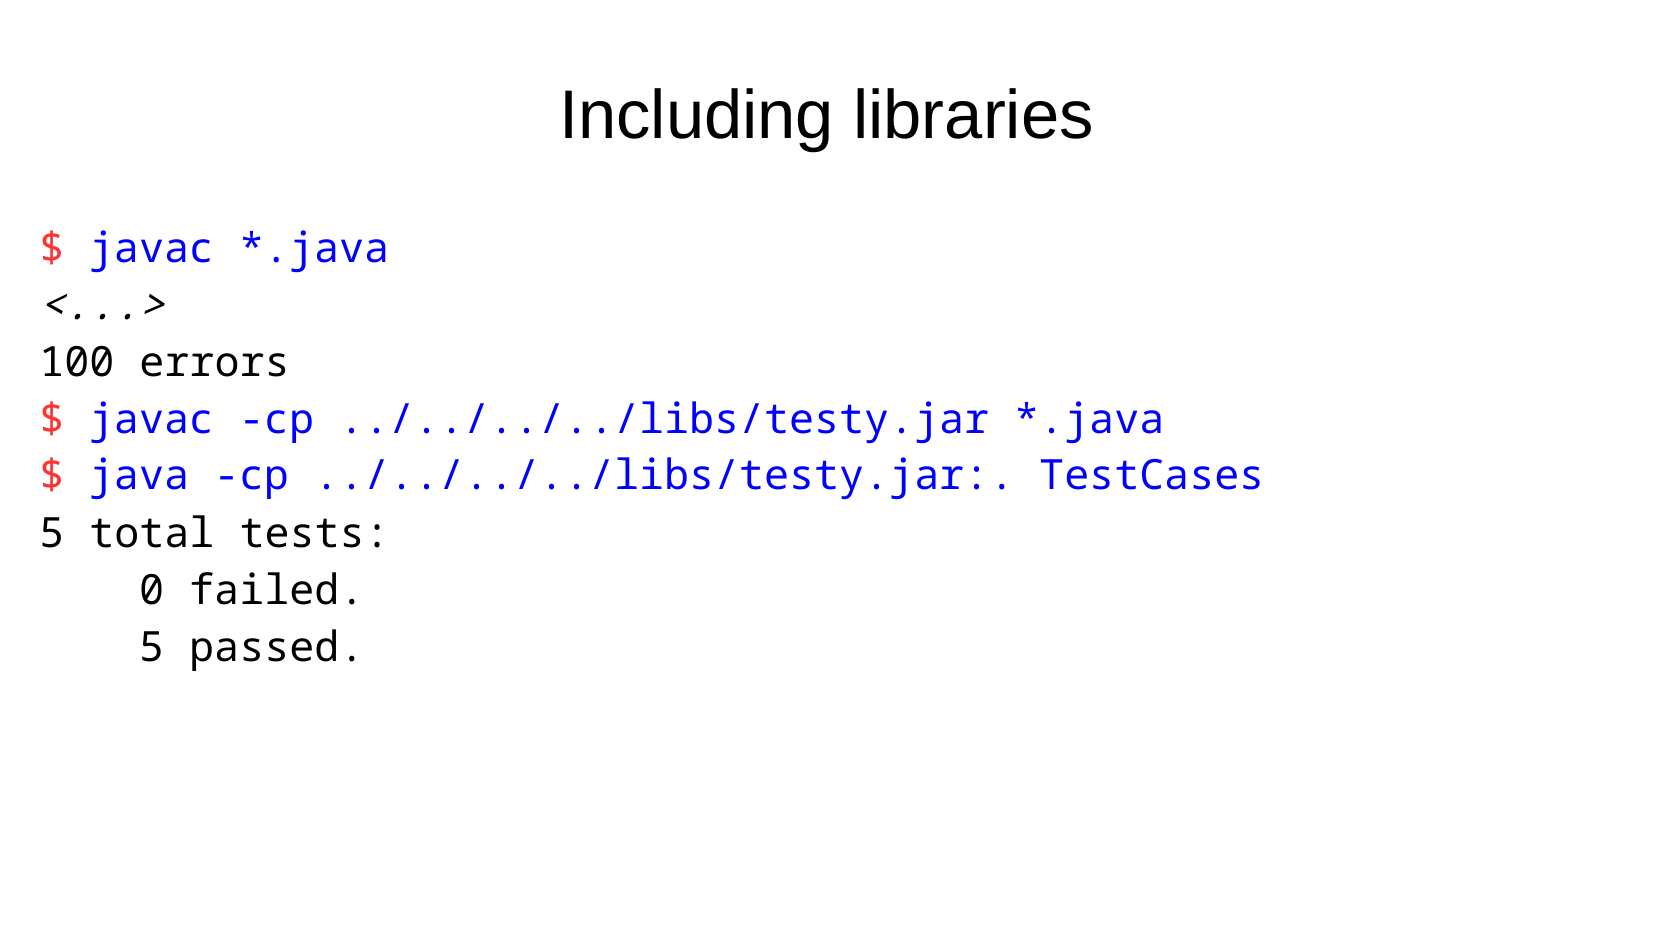

# Including libraries
$ javac *.java
<...>
100 errors
$ javac -cp ../../../../libs/testy.jar *.java
$ java -cp ../../../../libs/testy.jar:. TestCases
5 total tests:
 0 failed.
 5 passed.